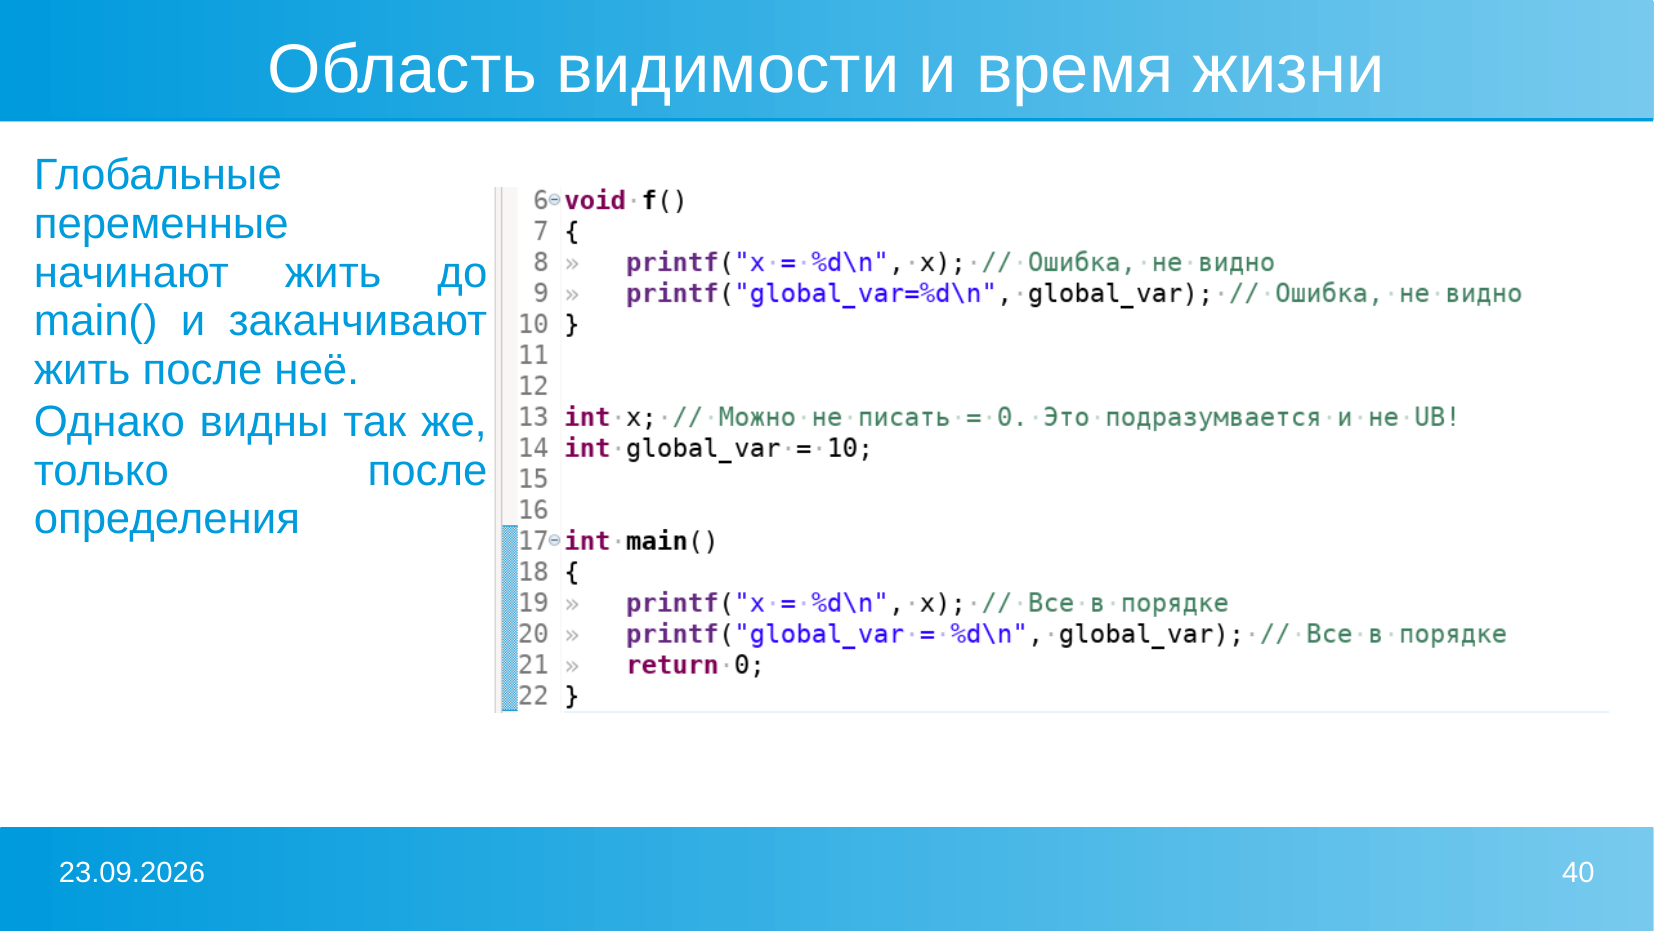

# Область видимости и время жизни
Глобальные переменные начинают жить до main() и заканчивают жить после неё.
Однако видны так же, только после определения
40